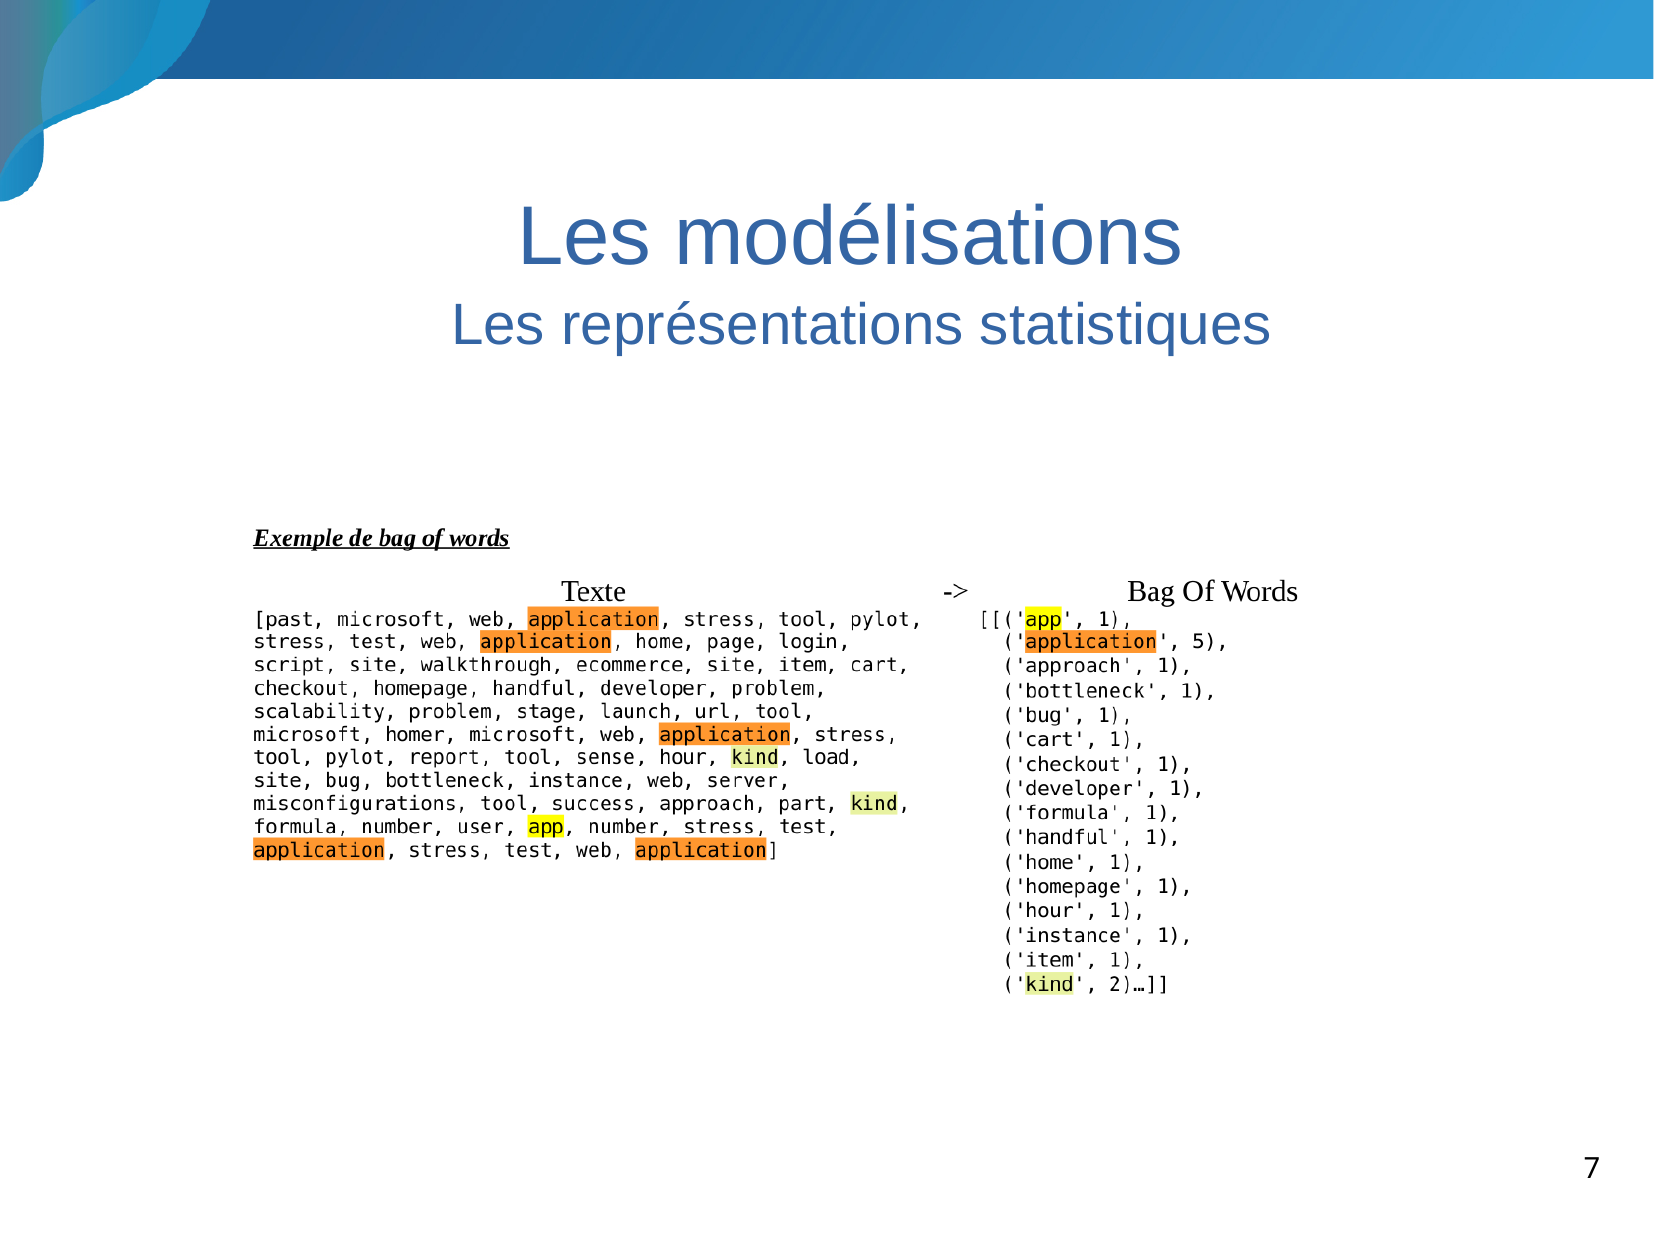

# Les modélisations
Les représentations statistiques
7